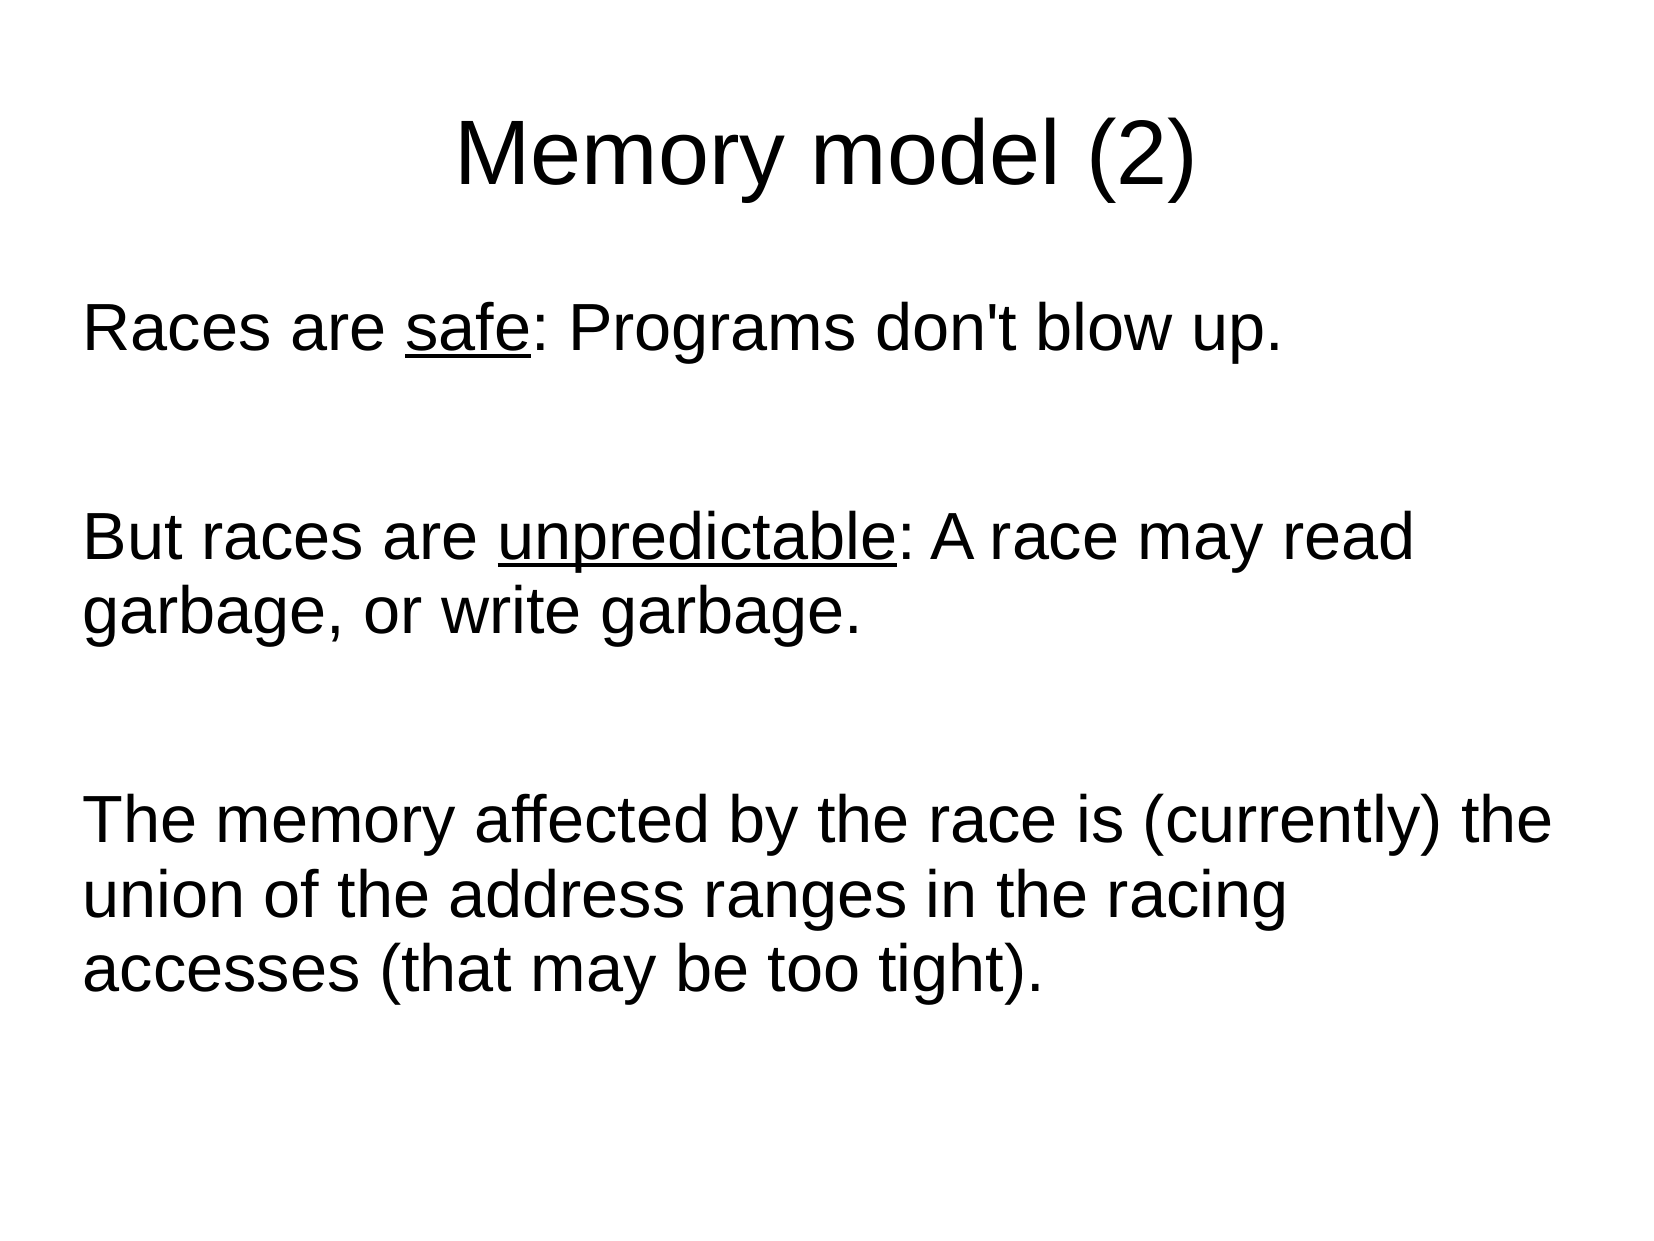

# Memory model (2)
Races are safe: Programs don't blow up.
But races are unpredictable: A race may read garbage, or write garbage.
The memory affected by the race is (currently) the union of the address ranges in the racing accesses (that may be too tight).